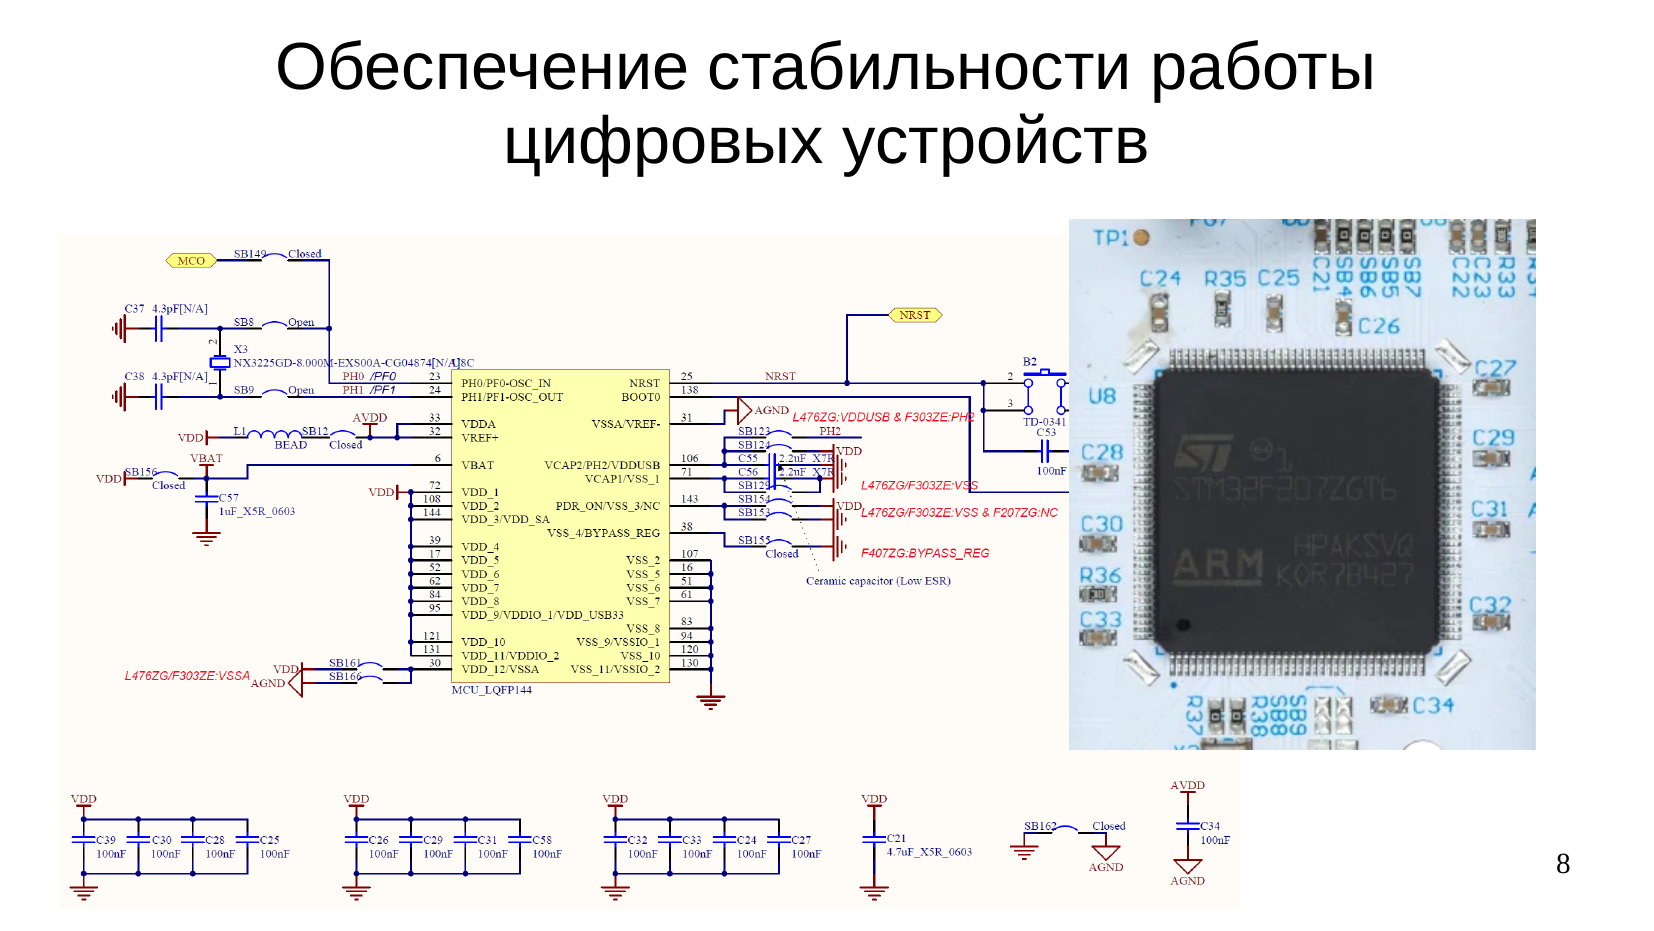

# Обеспечение стабильности работы цифровых устройств
8